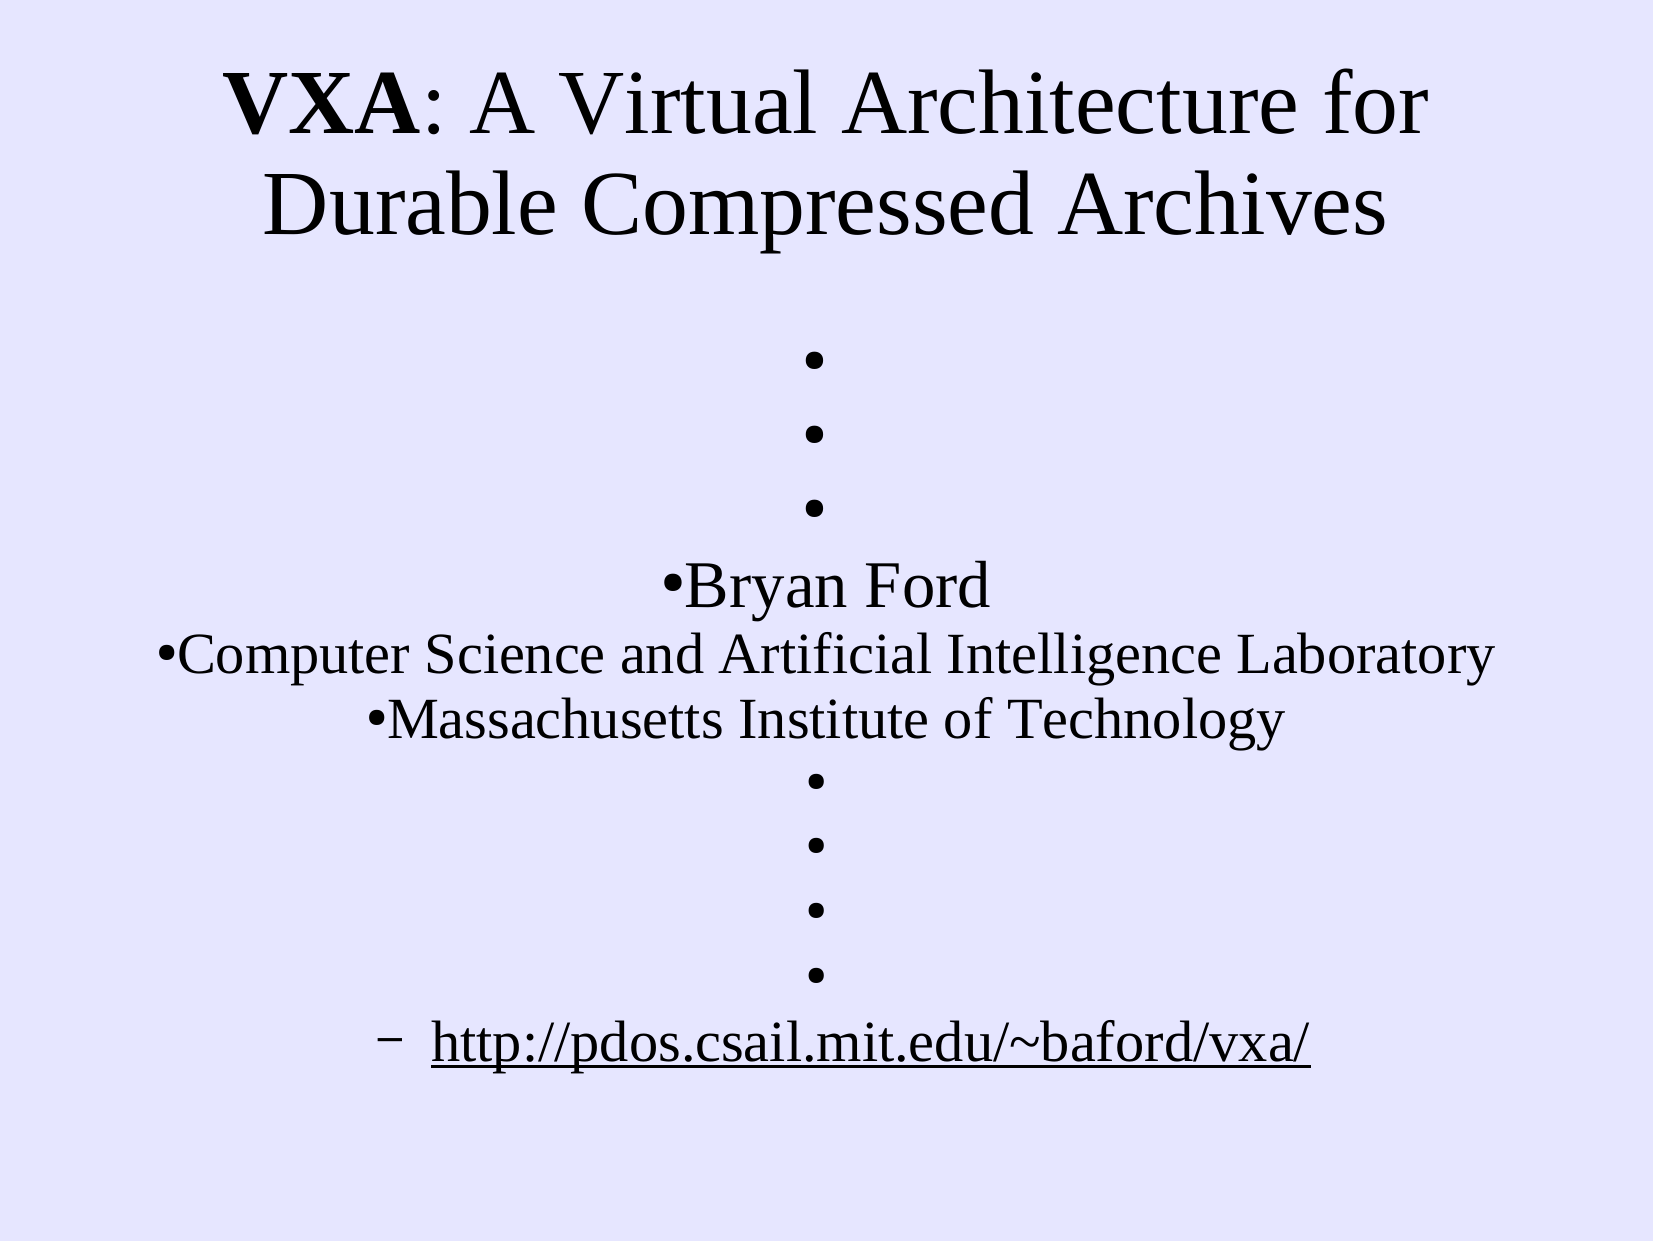

# VXA: A Virtual Architecture for Durable Compressed Archives
Bryan Ford
Computer Science and Artificial Intelligence Laboratory
Massachusetts Institute of Technology
http://pdos.csail.mit.edu/~baford/vxa/